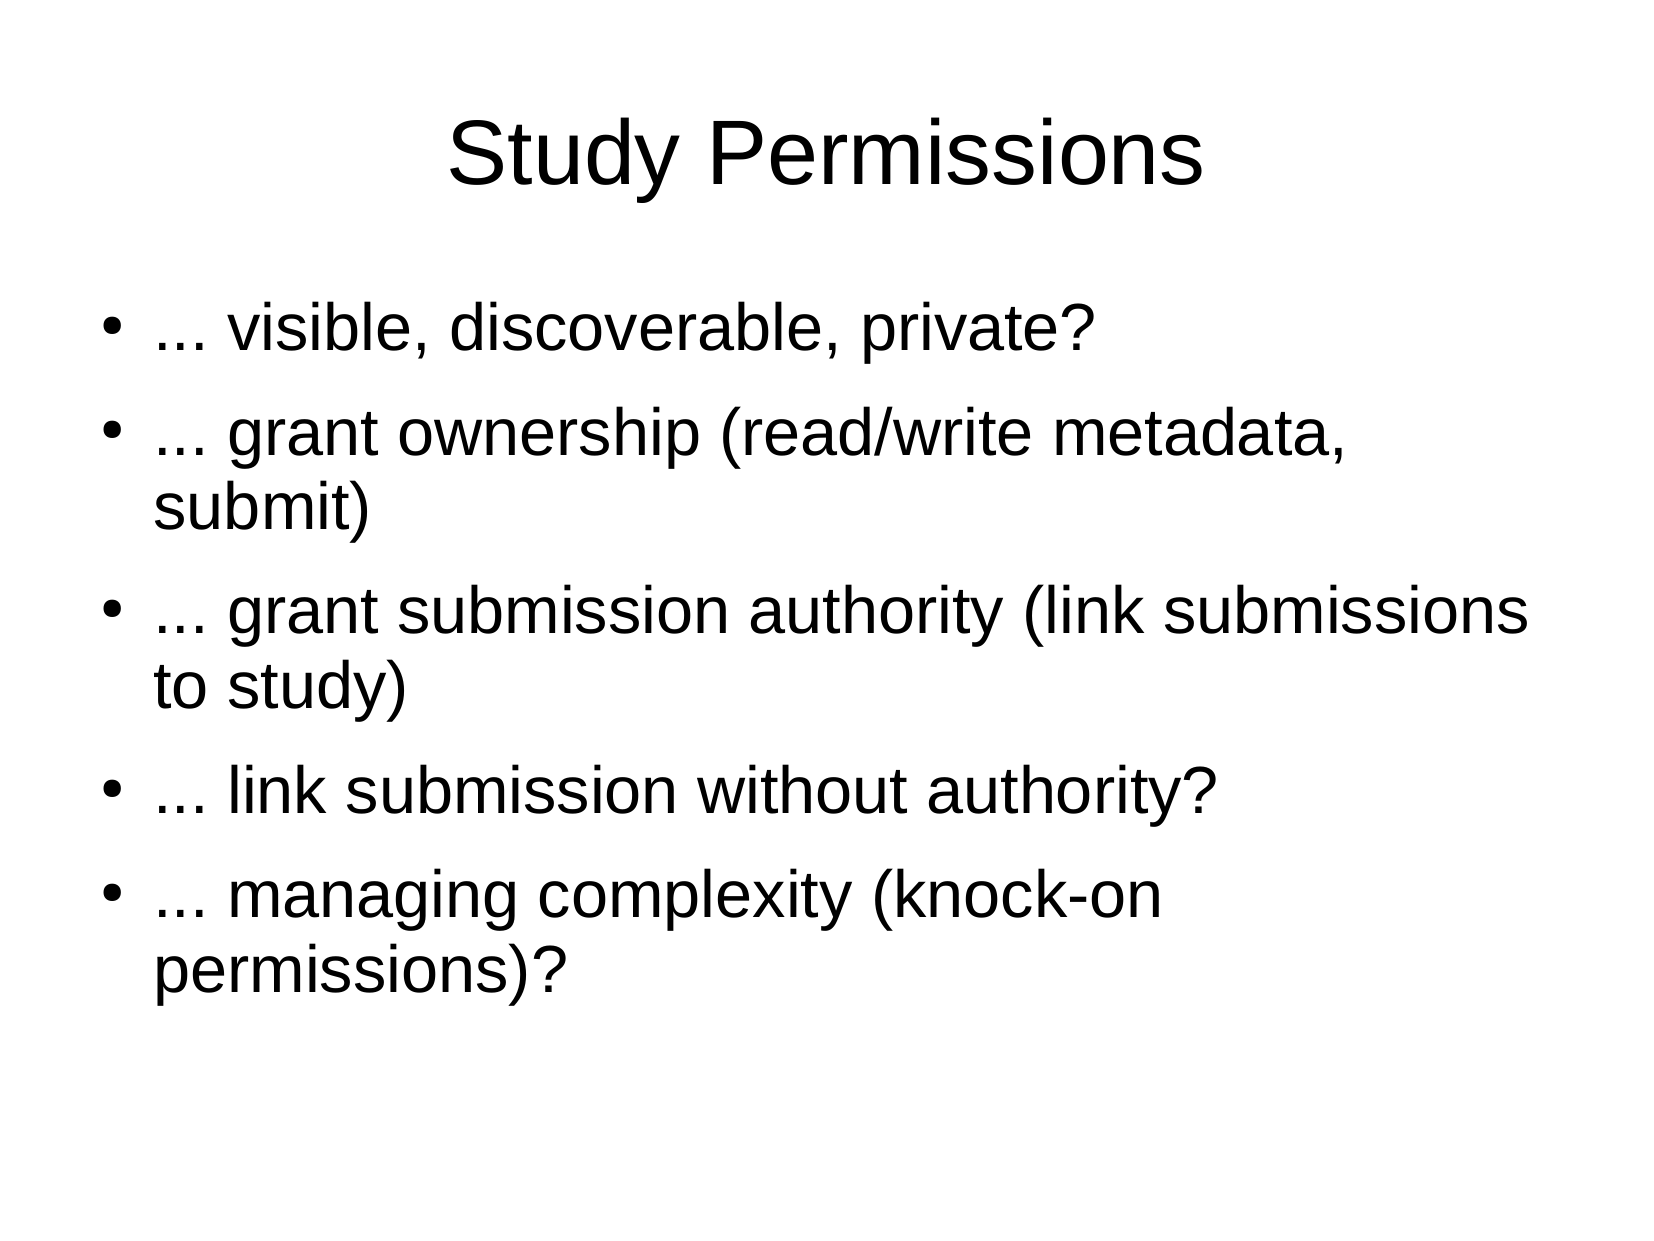

# Study Permissions
... visible, discoverable, private?
... grant ownership (read/write metadata, submit)
... grant submission authority (link submissions to study)
... link submission without authority?
... managing complexity (knock-on permissions)?